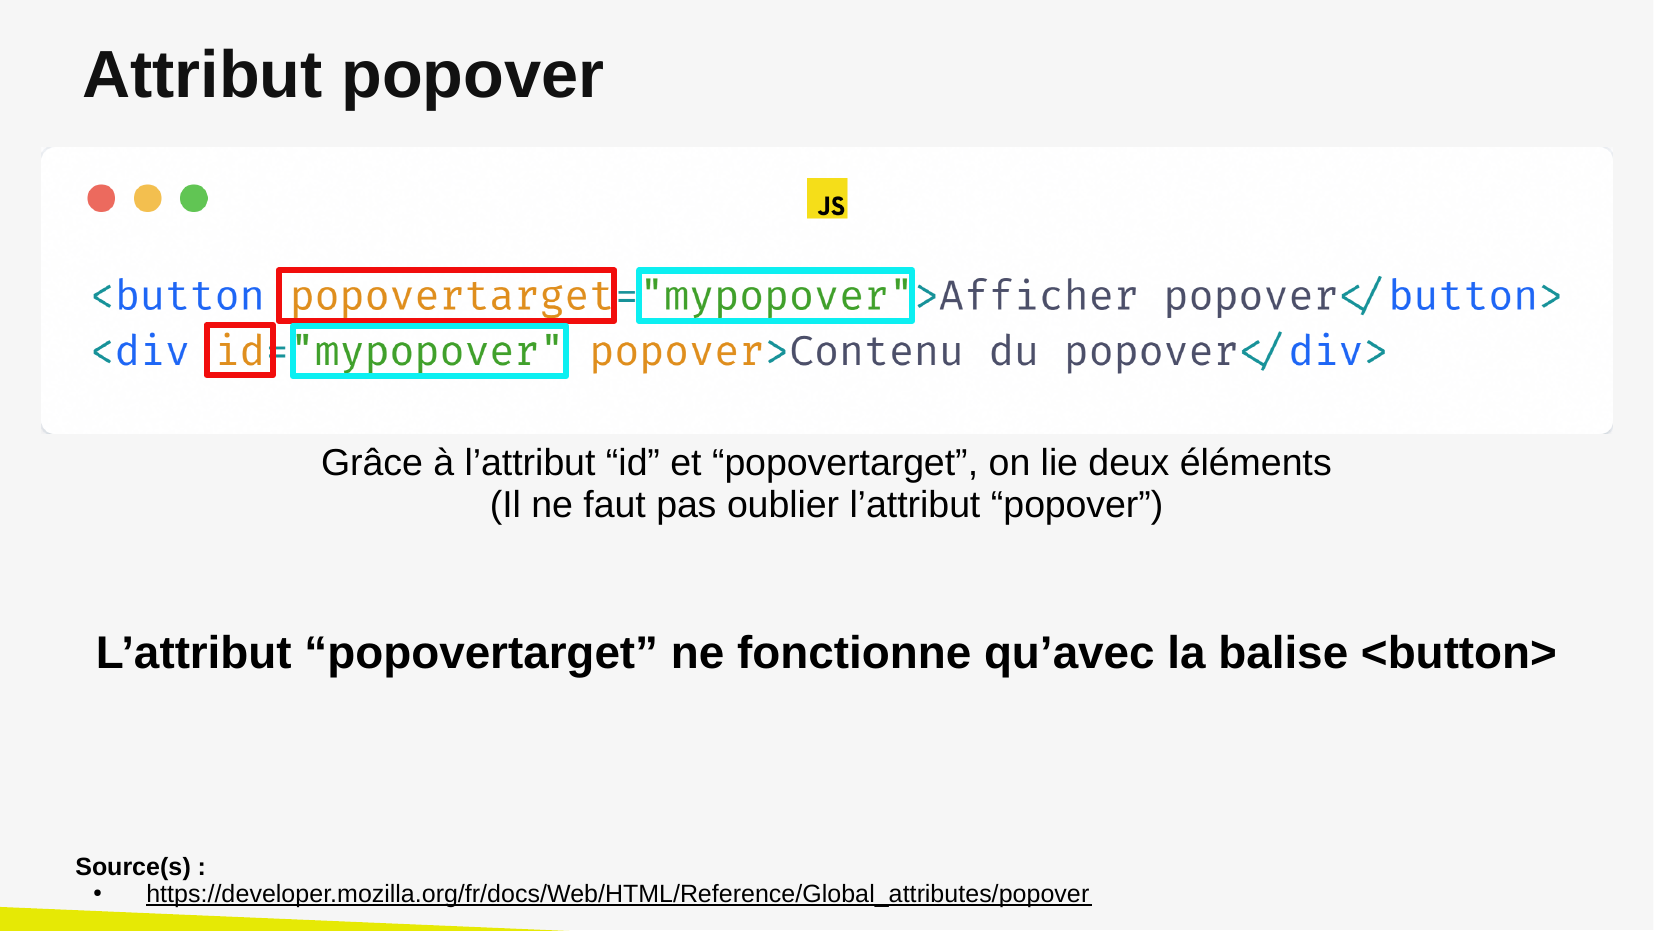

# Attribut popover
Grâce à l’attribut “id” et “popovertarget”, on lie deux éléments
(Il ne faut pas oublier l’attribut “popover”)
L’attribut “popovertarget” ne fonctionne qu’avec la balise <button>
Source(s) :
https://developer.mozilla.org/fr/docs/Web/HTML/Reference/Global_attributes/popover